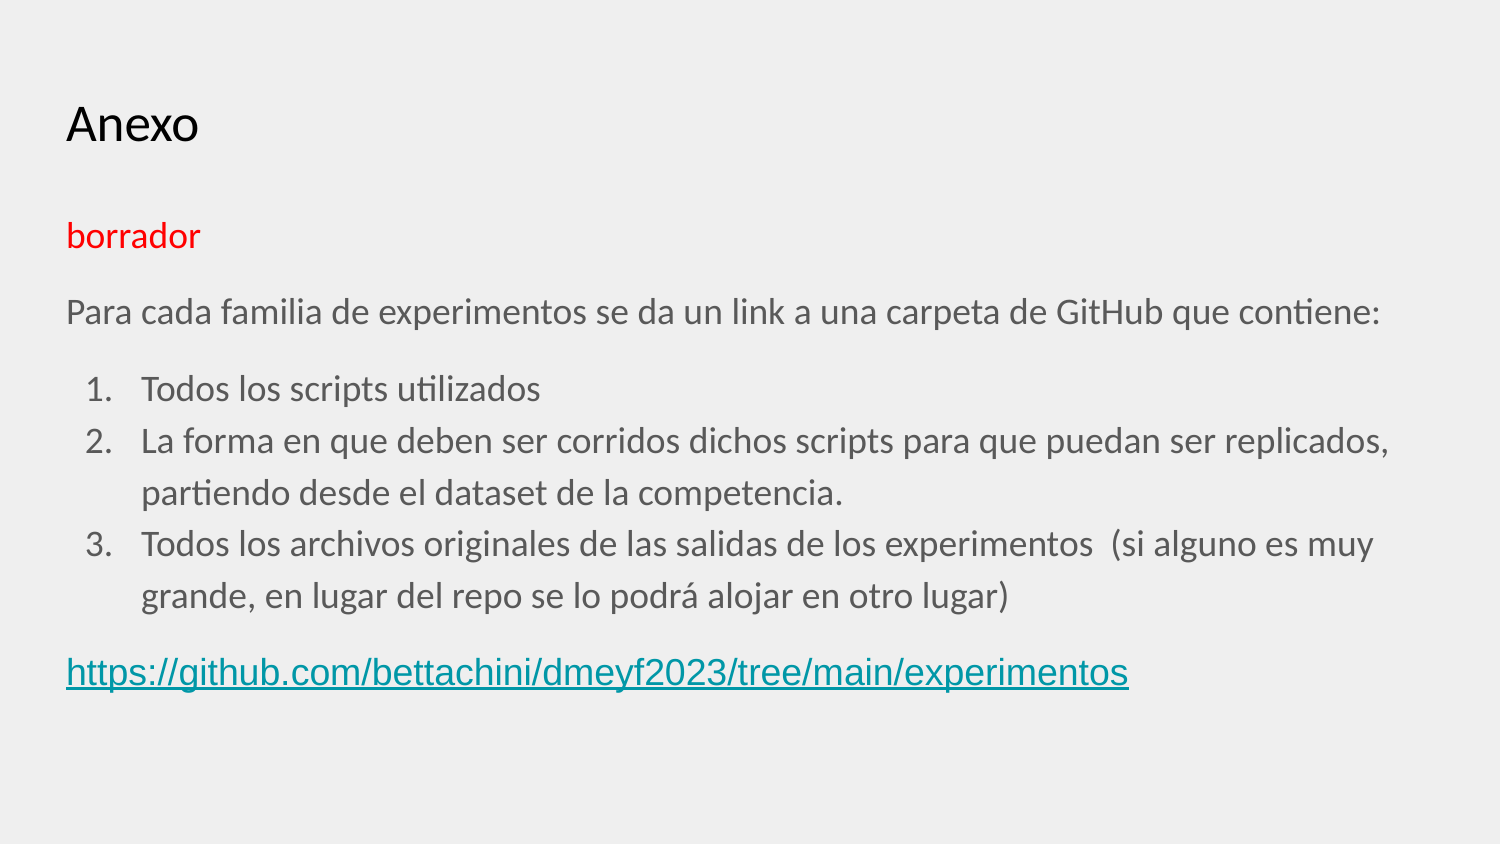

# Anexo
borrador
Para cada familia de experimentos se da un link a una carpeta de GitHub que contiene:
Todos los scripts utilizados
La forma en que deben ser corridos dichos scripts para que puedan ser replicados, partiendo desde el dataset de la competencia.
Todos los archivos originales de las salidas de los experimentos (si alguno es muy grande, en lugar del repo se lo podrá alojar en otro lugar)
https://github.com/bettachini/dmeyf2023/tree/main/experimentos